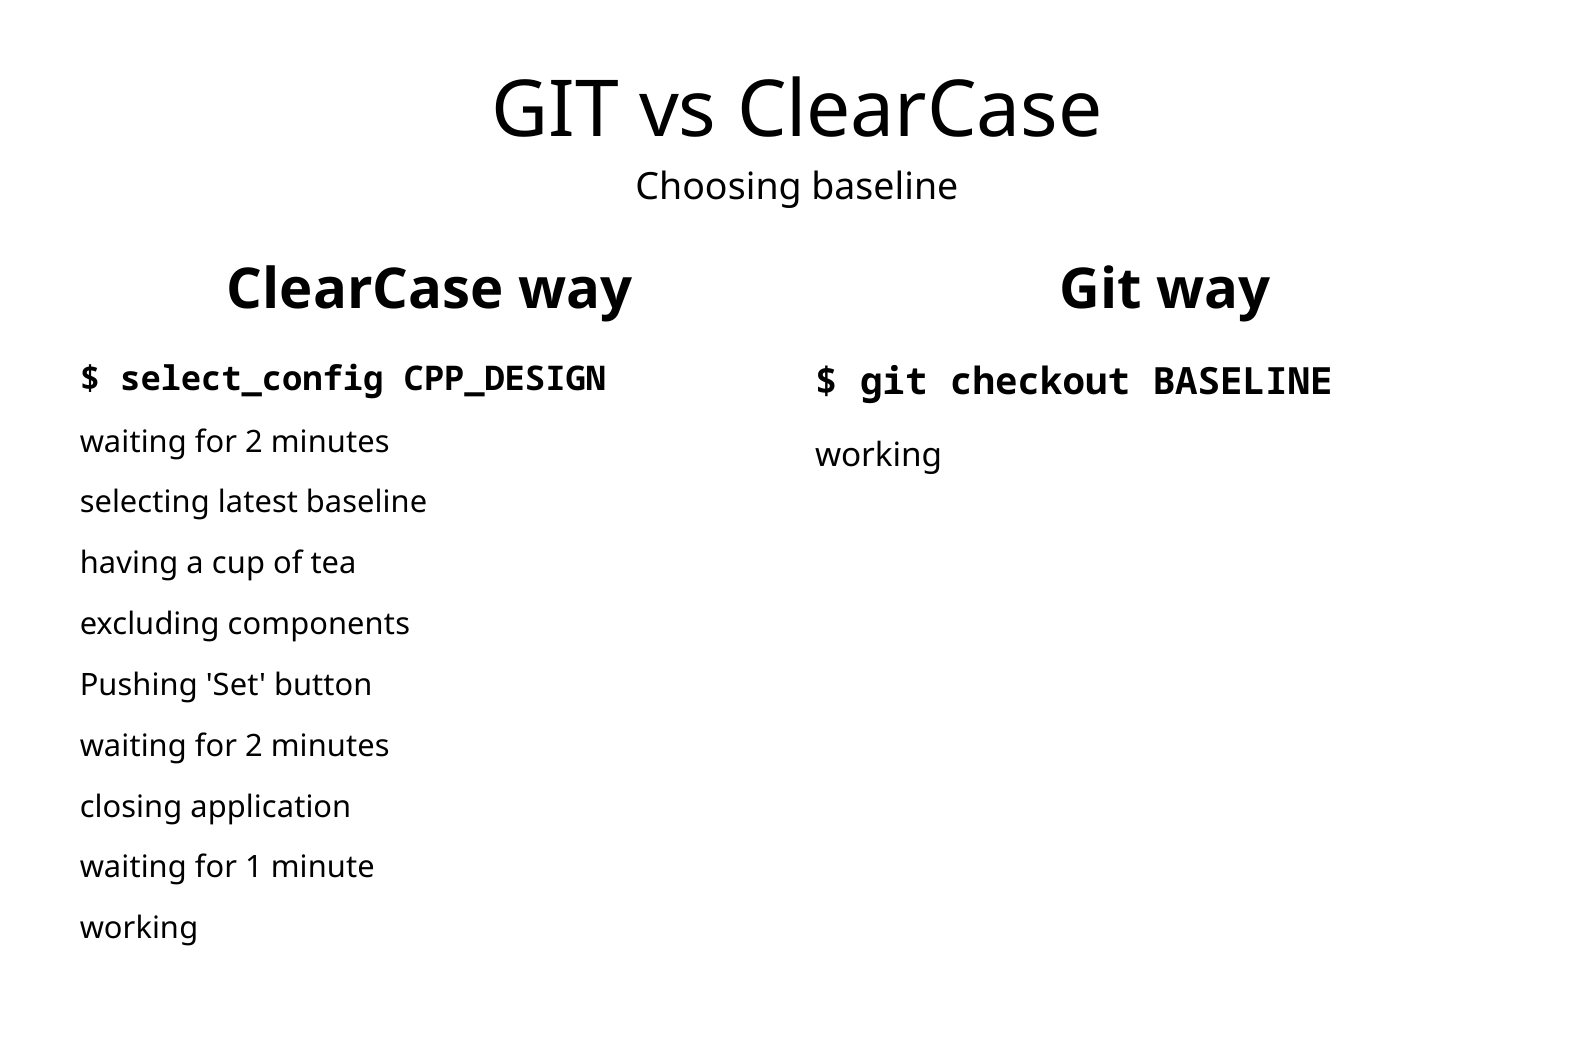

# GIT vs ClearCase Choosing baseline
ClearCase way
Git way
$ select_config CPP_DESIGN
waiting for 2 minutes
selecting latest baseline
having a cup of tea
excluding components
Pushing 'Set' button
waiting for 2 minutes
closing application
waiting for 1 minute
working
$ git checkout BASELINE
working